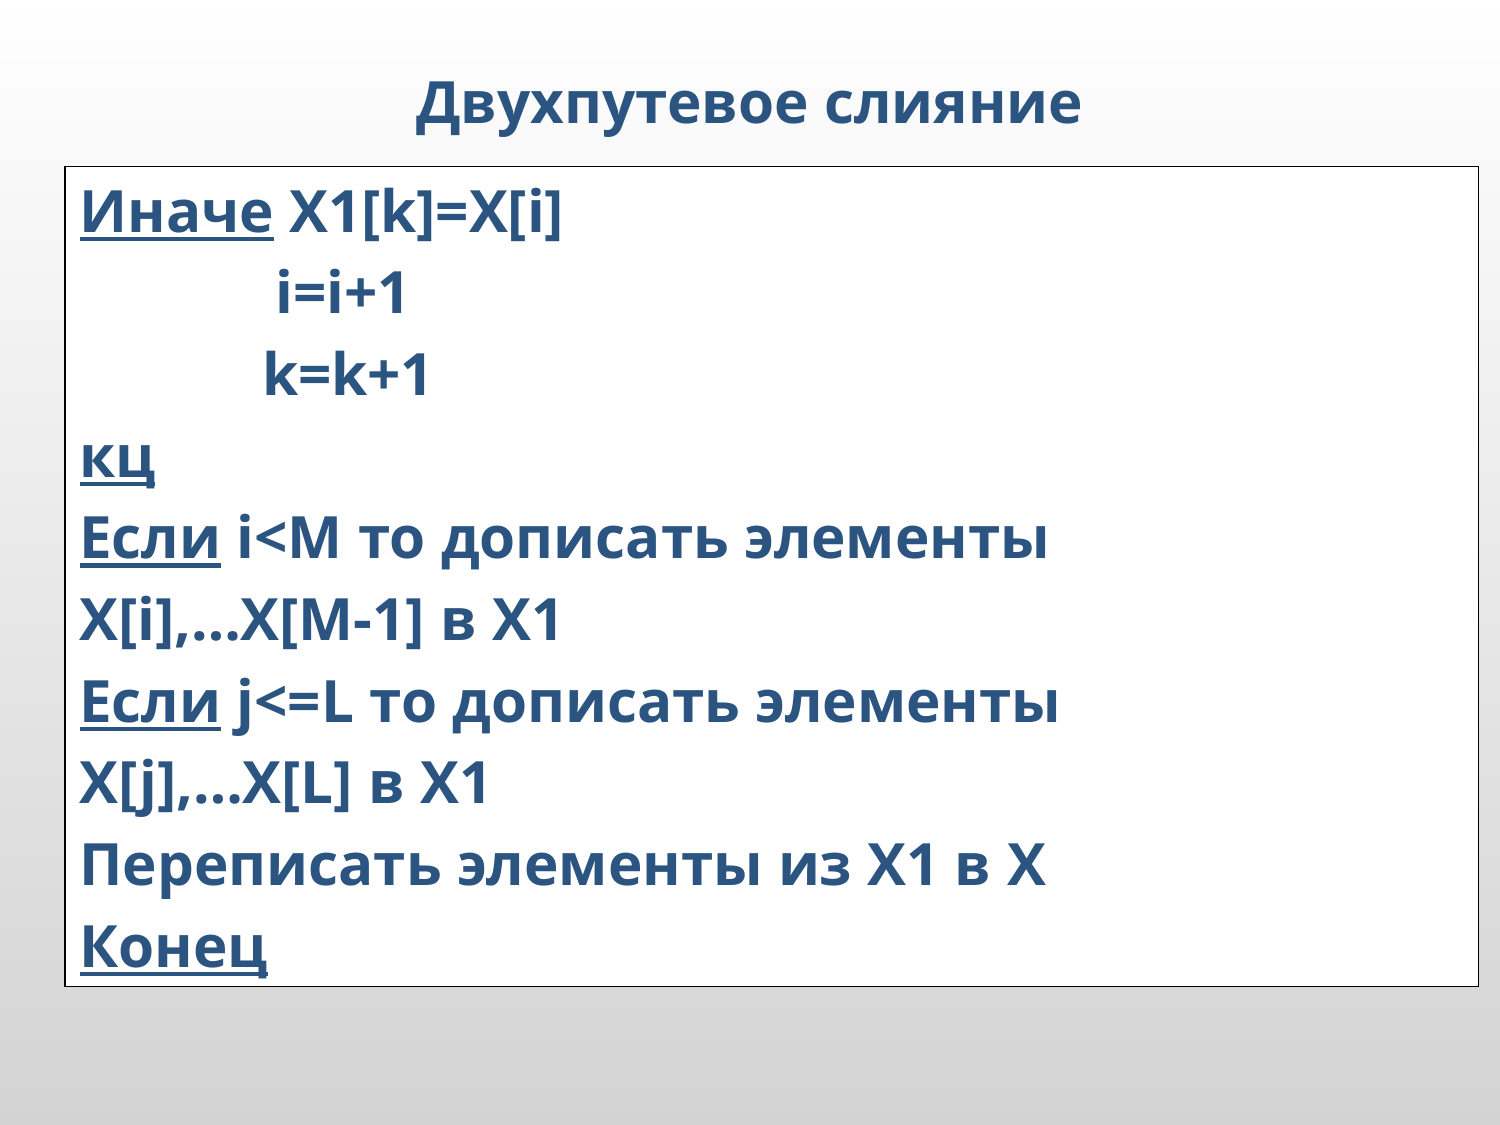

Двухпутевое слияние
Иначе X1[k]=X[i]
	 i=i+1
 k=k+1
кц
Если i<M то дописать элементы
X[i],…X[M-1] в X1
Если j<=L то дописать элементы
X[j],…X[L] в X1
Переписать элементы из X1 в X
Конец
#